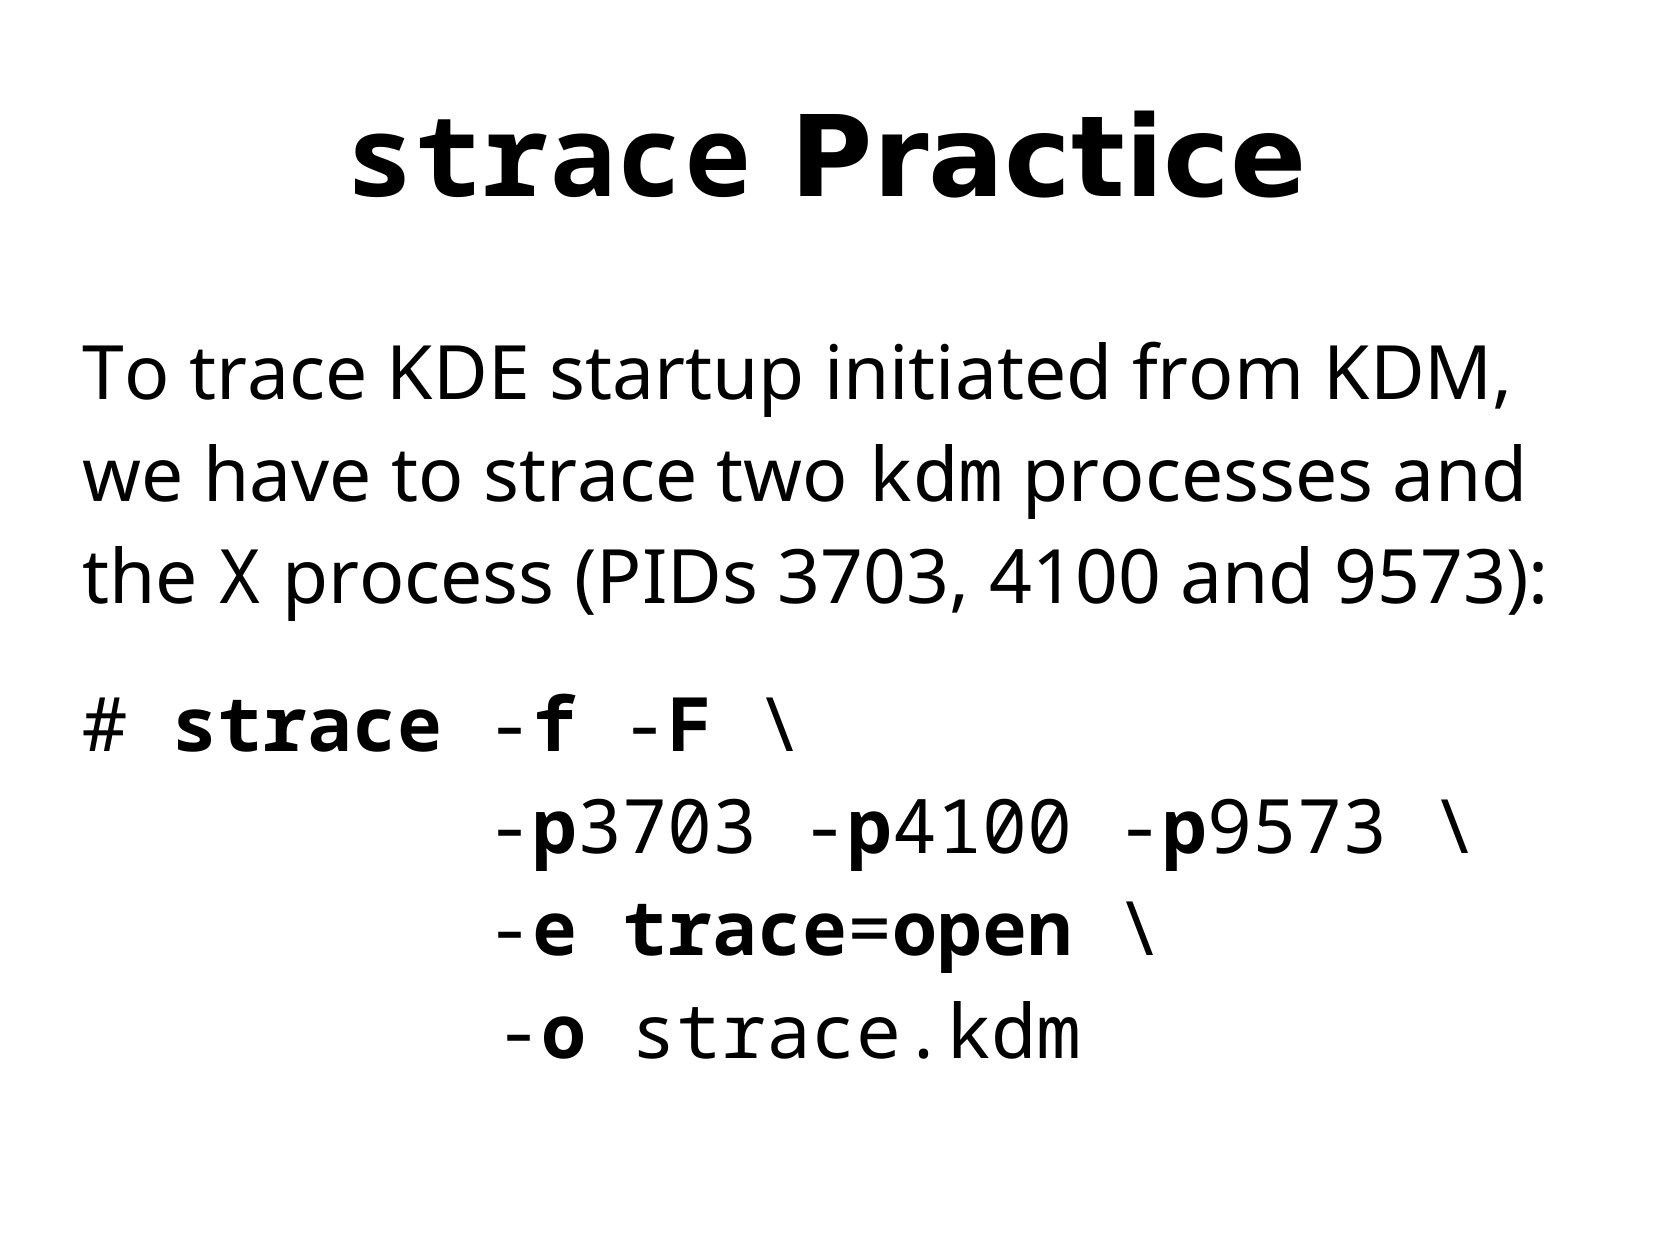

# strace Practice
To trace KDE startup initiated from KDM, we have to strace two kdm processes and the X process (PIDs 3703, 4100 and 9573):
# strace -f -F \
 -p3703 -p4100 -p9573 \
 -e trace=open \
					 -o strace.kdm